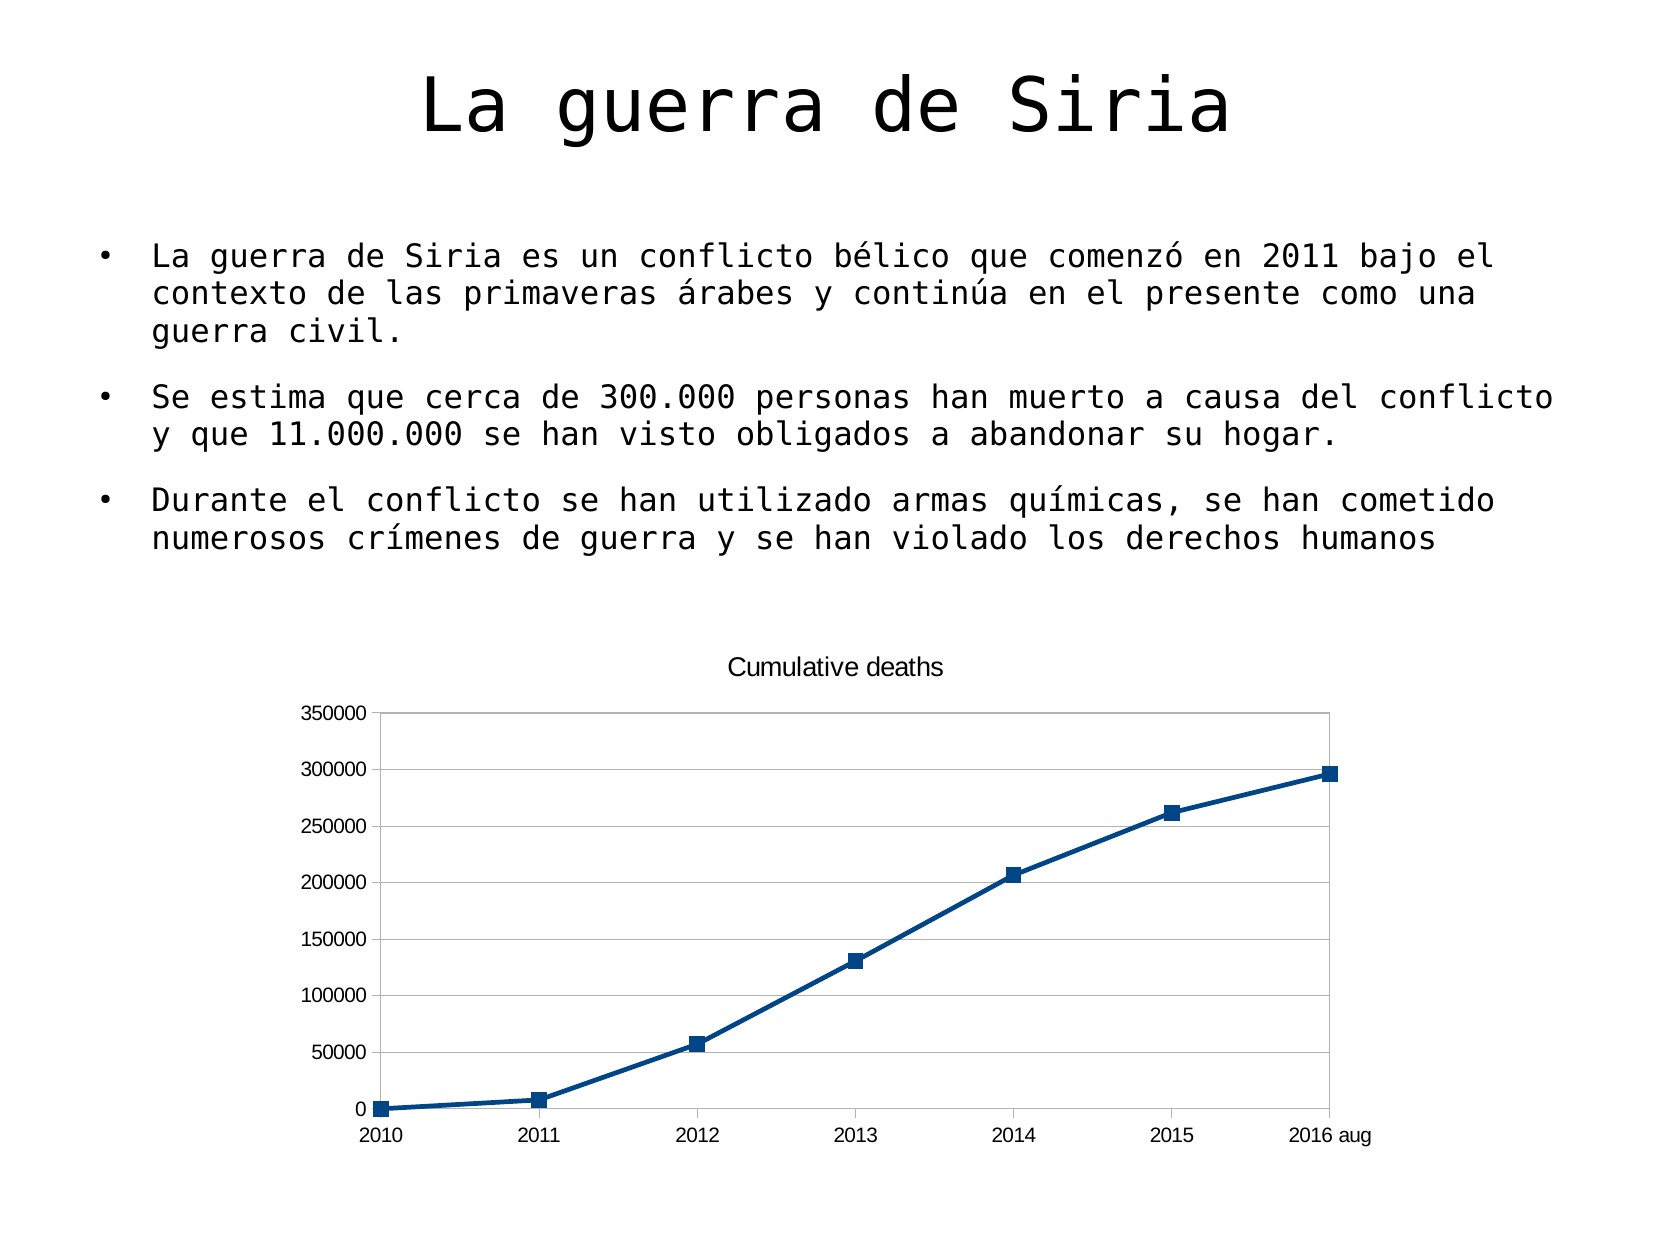

# La guerra de Siria
La guerra de Siria es un conflicto bélico que comenzó en 2011 bajo el contexto de las primaveras árabes y continúa en el presente como una guerra civil.
Se estima que cerca de 300.000 personas han muerto a causa del conflicto y que 11.000.000 se han visto obligados a abandonar su hogar.
Durante el conflicto se han utilizado armas químicas, se han cometido numerosos crímenes de guerra y se han violado los derechos humanos
### Chart: Cumulative deaths
| Category | Cumulative deaths |
|---|---|
| 2010 | 0.0 |
| 2011 | 7841.0 |
| 2012 | 57135.0 |
| 2013 | 130582.0 |
| 2014 | 206603.0 |
| 2015 | 261822.0 |
| 2016 aug | 296097.0 |